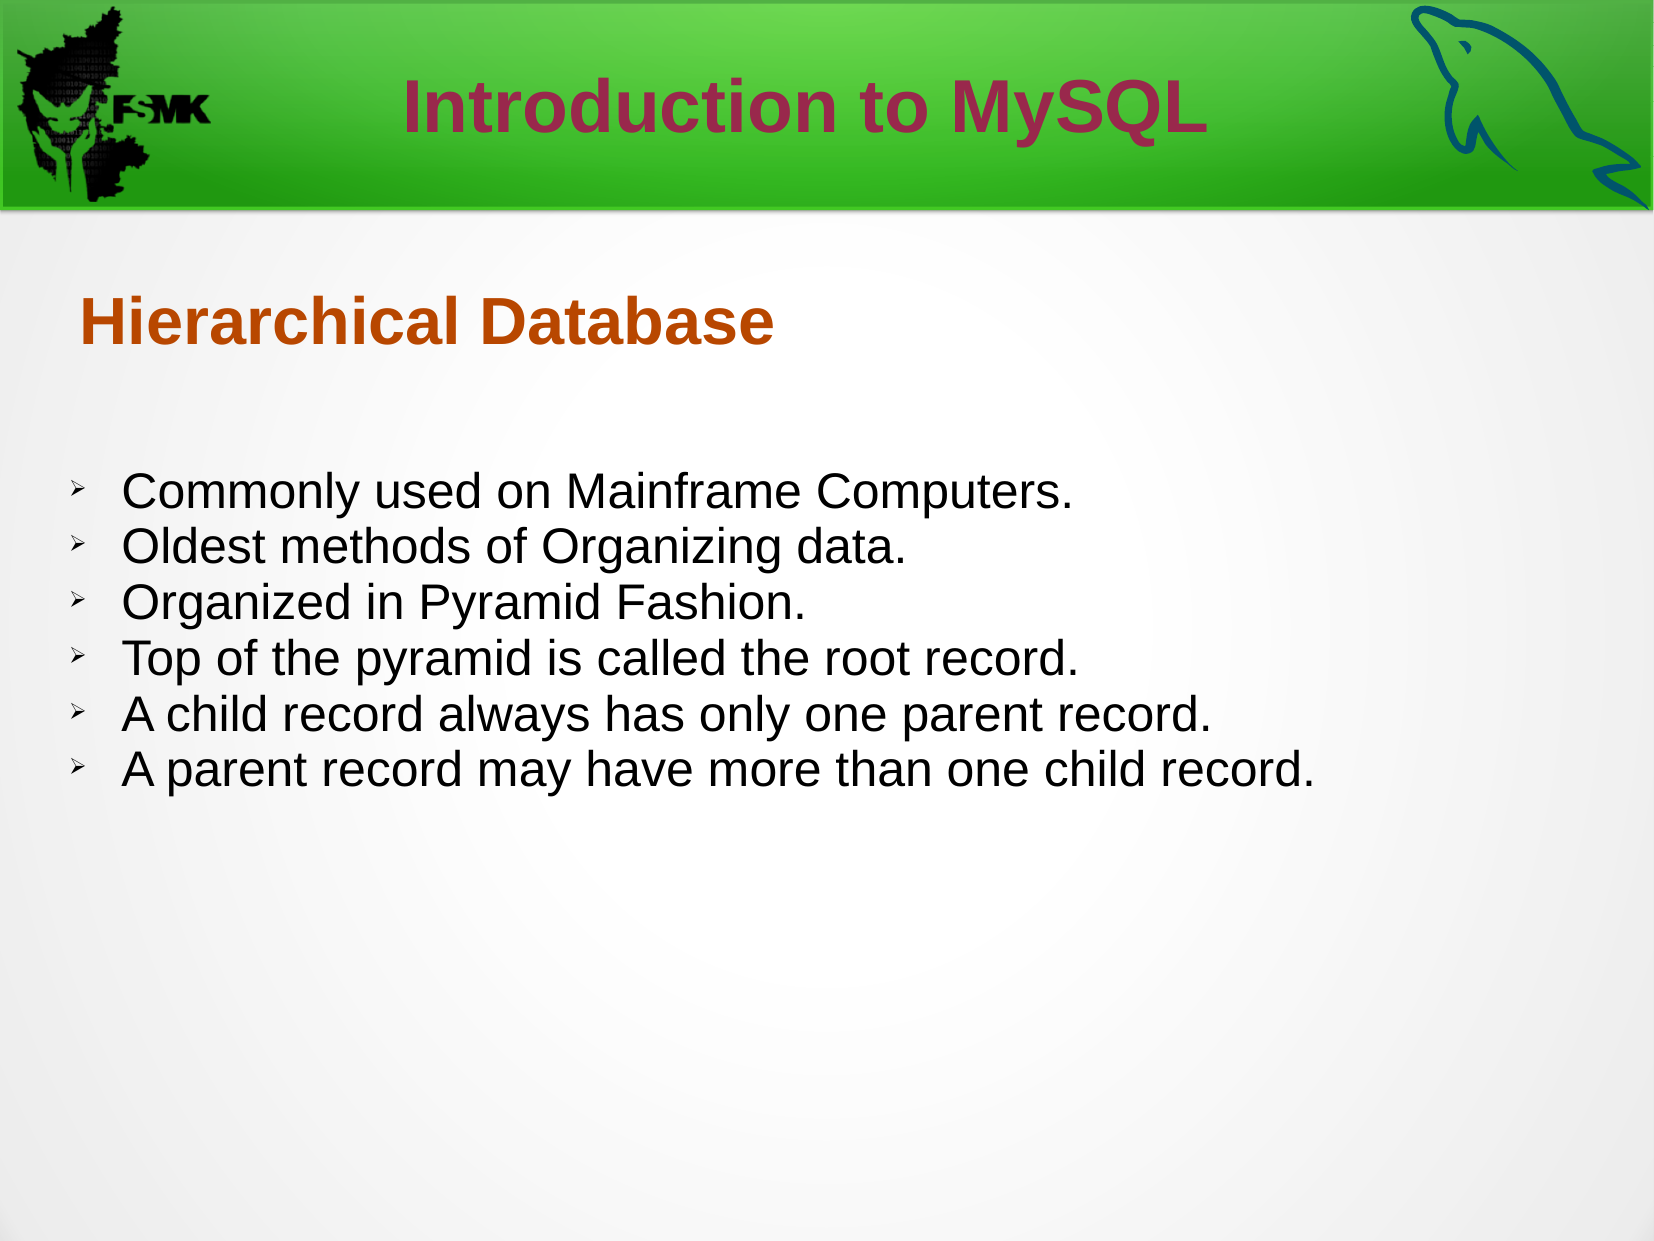

# Introduction to MySQL
Hierarchical Database
Commonly used on Mainframe Computers.
Oldest methods of Organizing data.
Organized in Pyramid Fashion.
Top of the pyramid is called the root record.
A child record always has only one parent record.
A parent record may have more than one child record.